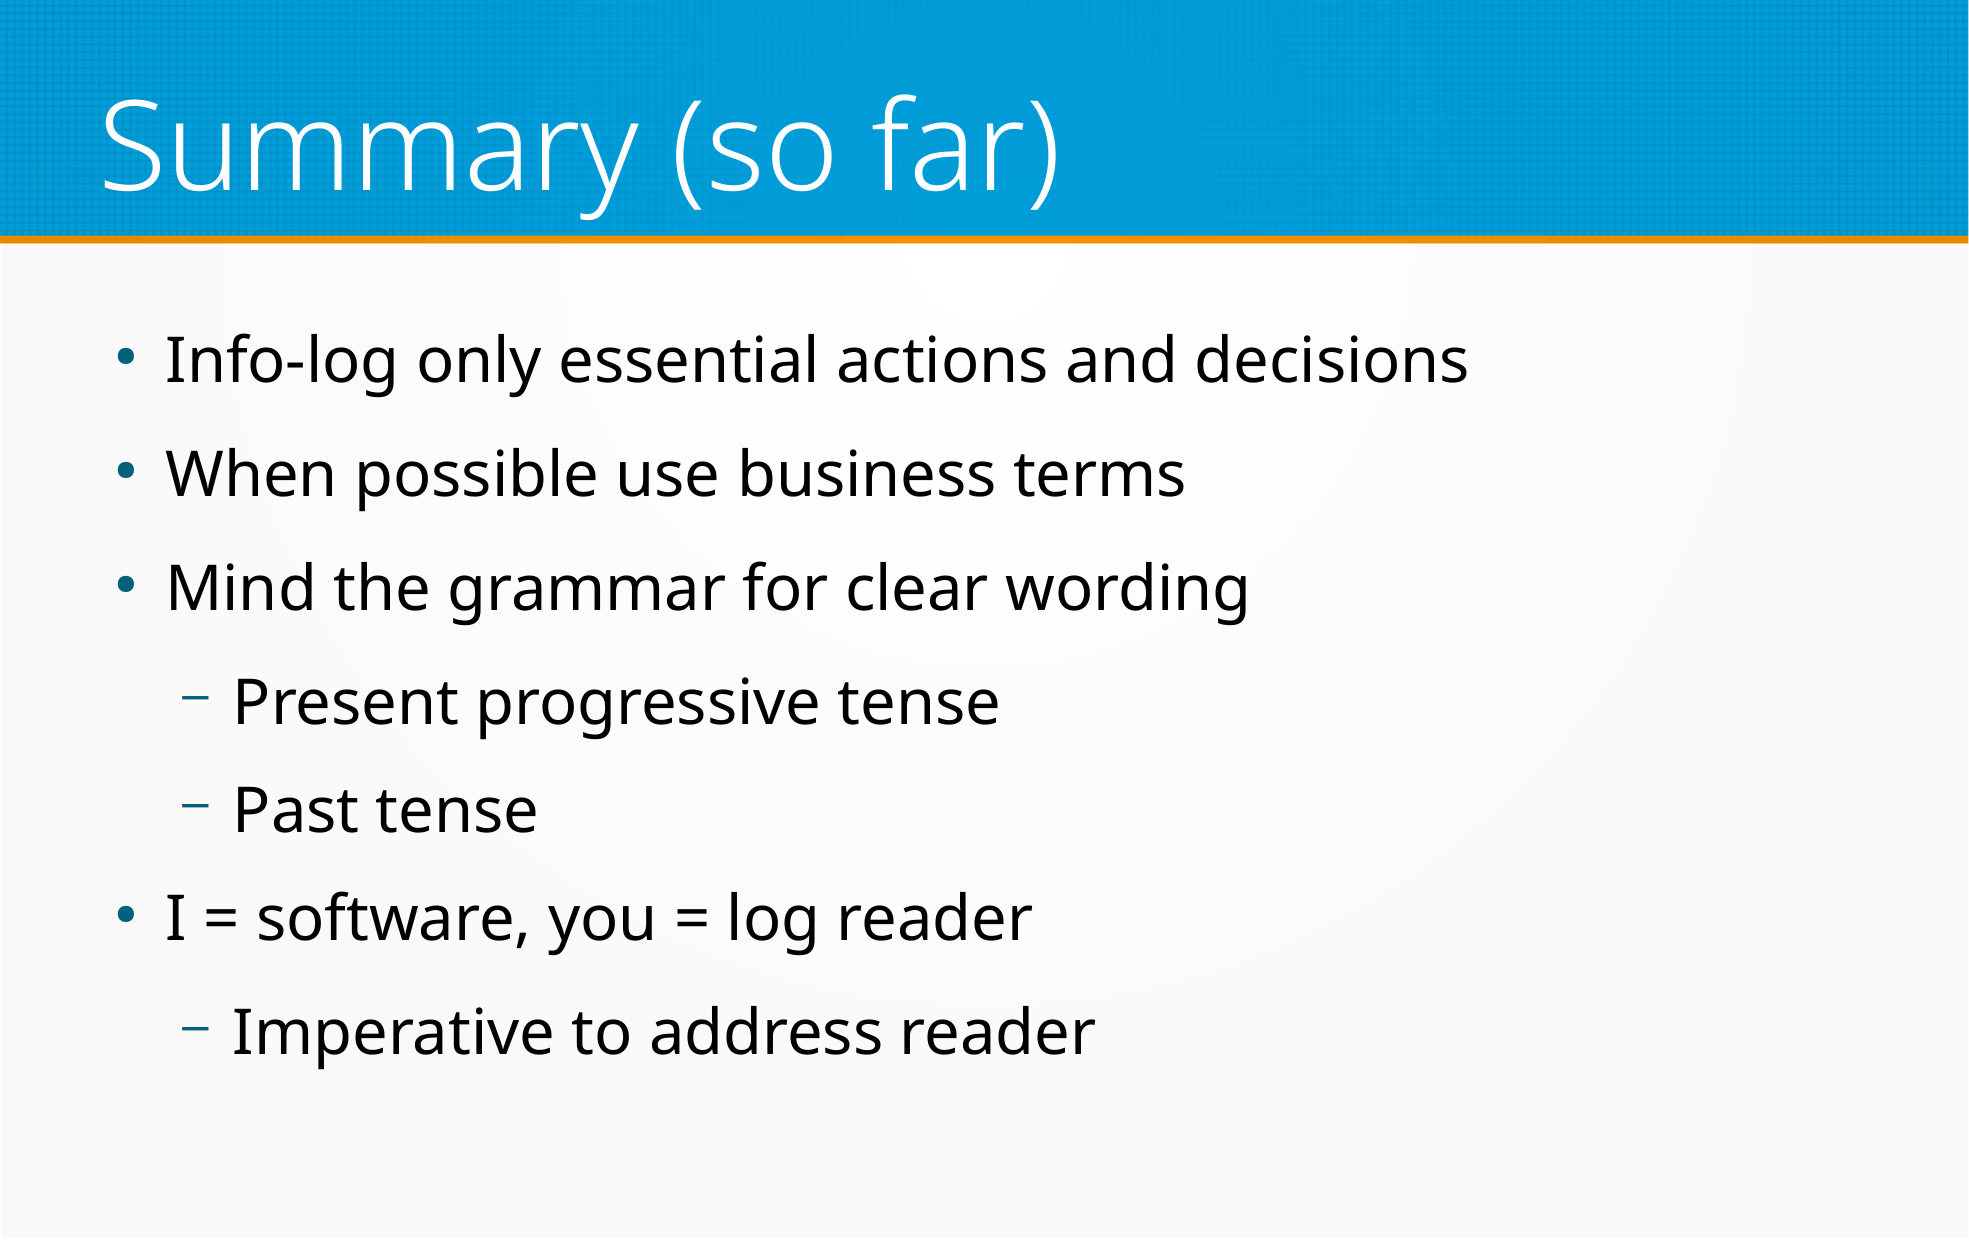

# Summary (so far)
Info-log only essential actions and decisions
When possible use business terms
Mind the grammar for clear wording
Present progressive tense
Past tense
I = software, you = log reader
Imperative to address reader